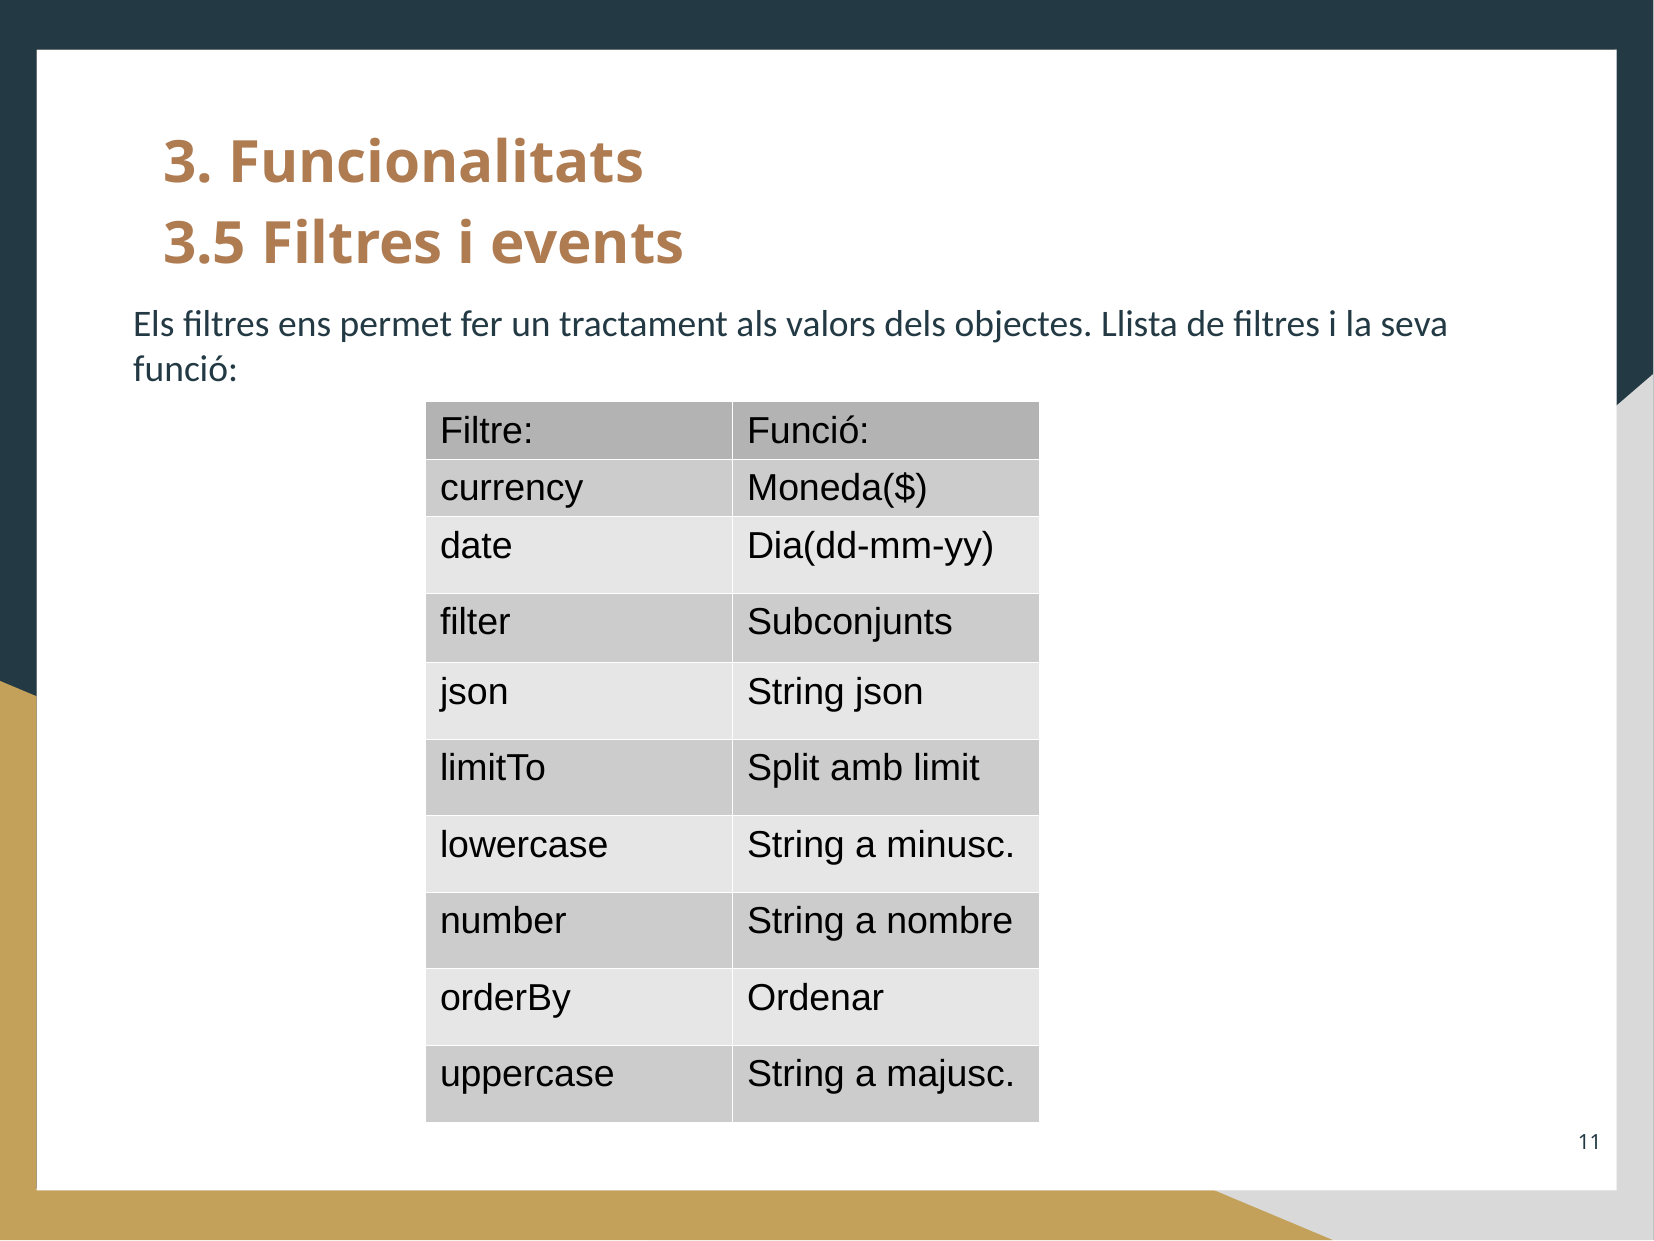

# 3. Funcionalitats 3.5 Filtres i events
Els filtres ens permet fer un tractament als valors dels objectes. Llista de filtres i la seva funció:
| Filtre: | Funció: |
| --- | --- |
| currency | Moneda($) |
| date | Dia(dd-mm-yy) |
| filter | Subconjunts |
| json | String json |
| limitTo | Split amb limit |
| lowercase | String a minusc. |
| number | String a nombre |
| orderBy | Ordenar |
| uppercase | String a majusc. |